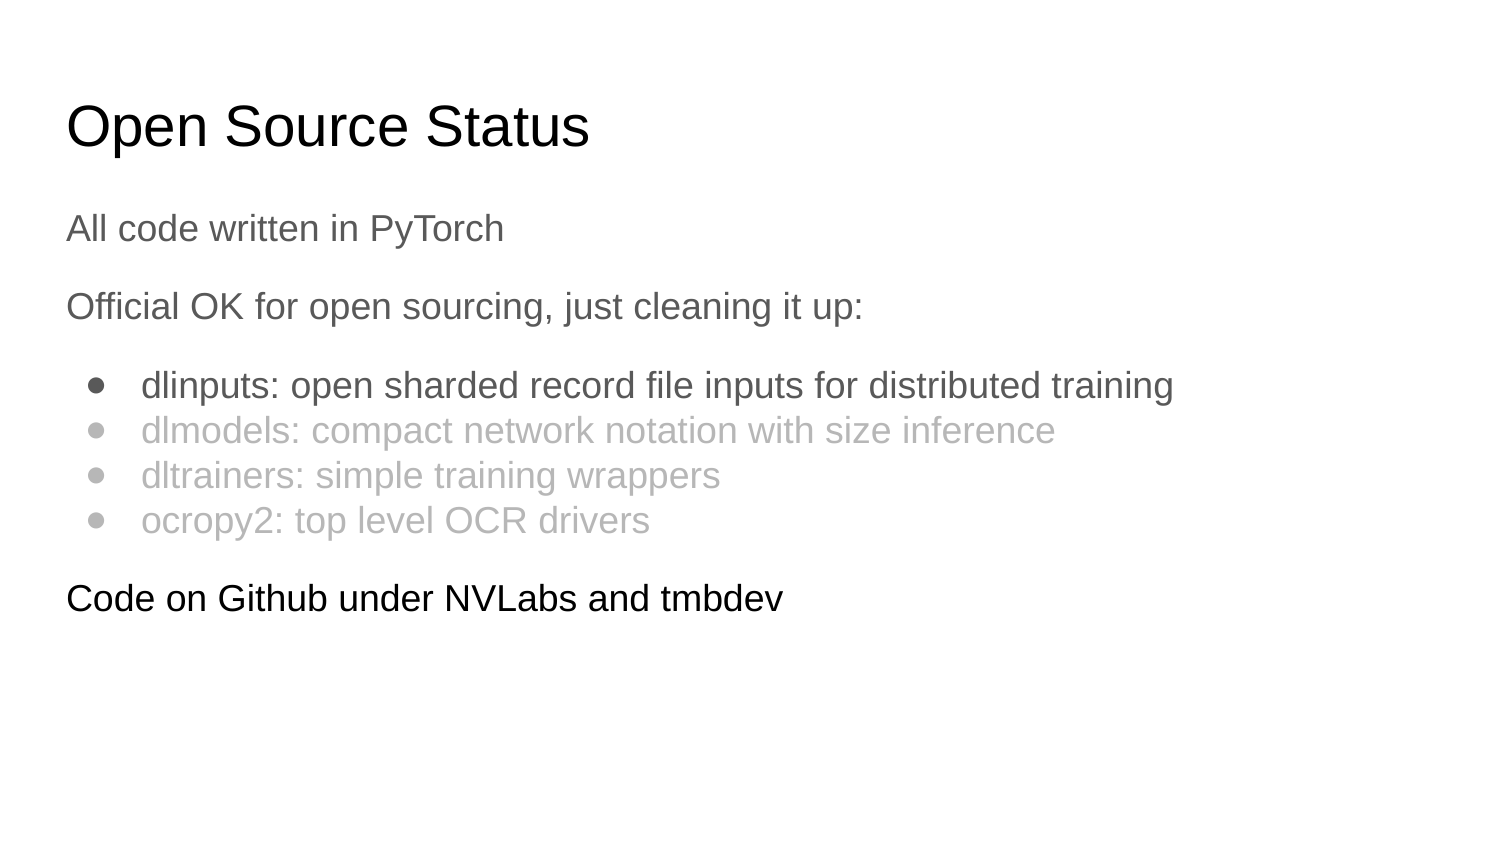

# Open Source Status
All code written in PyTorch
Official OK for open sourcing, just cleaning it up:
dlinputs: open sharded record file inputs for distributed training
dlmodels: compact network notation with size inference
dltrainers: simple training wrappers
ocropy2: top level OCR drivers
Code on Github under NVLabs and tmbdev